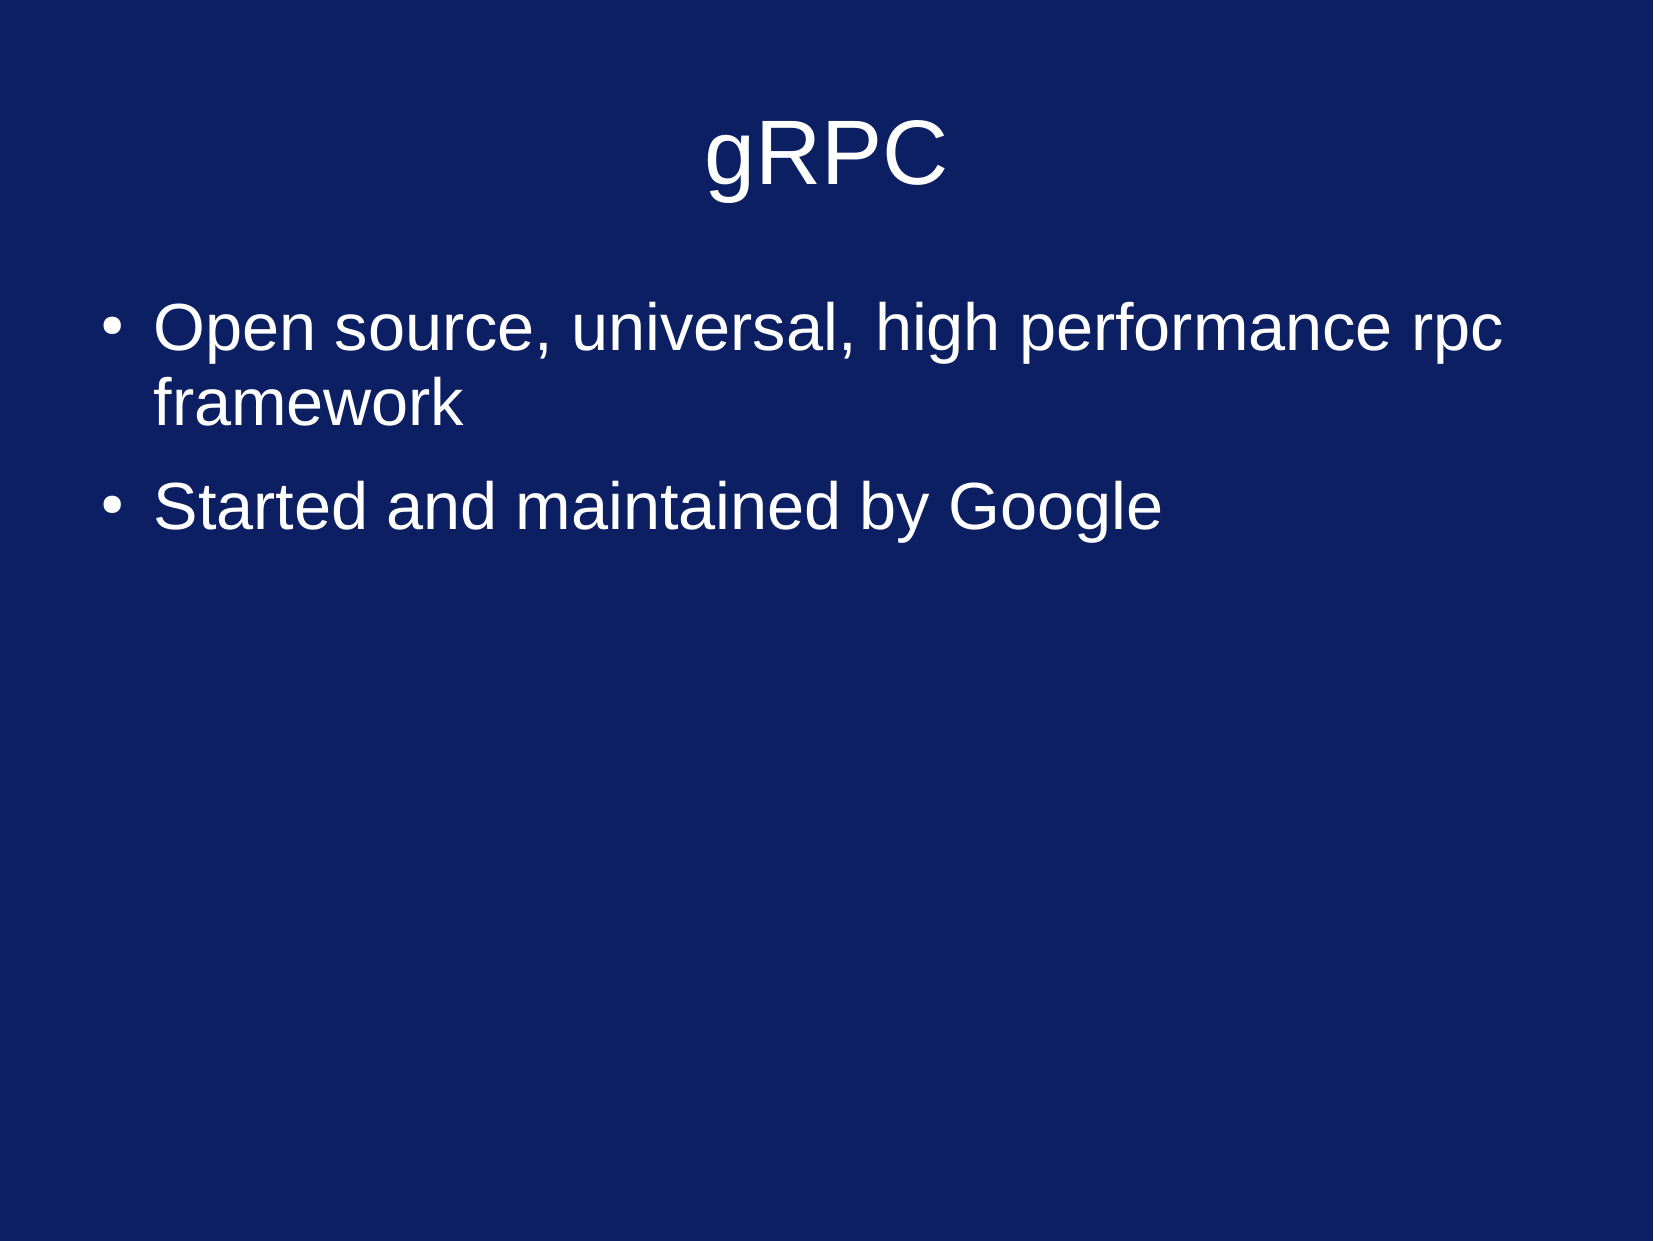

# gRPC
Open source, universal, high performance rpc framework
Started and maintained by Google